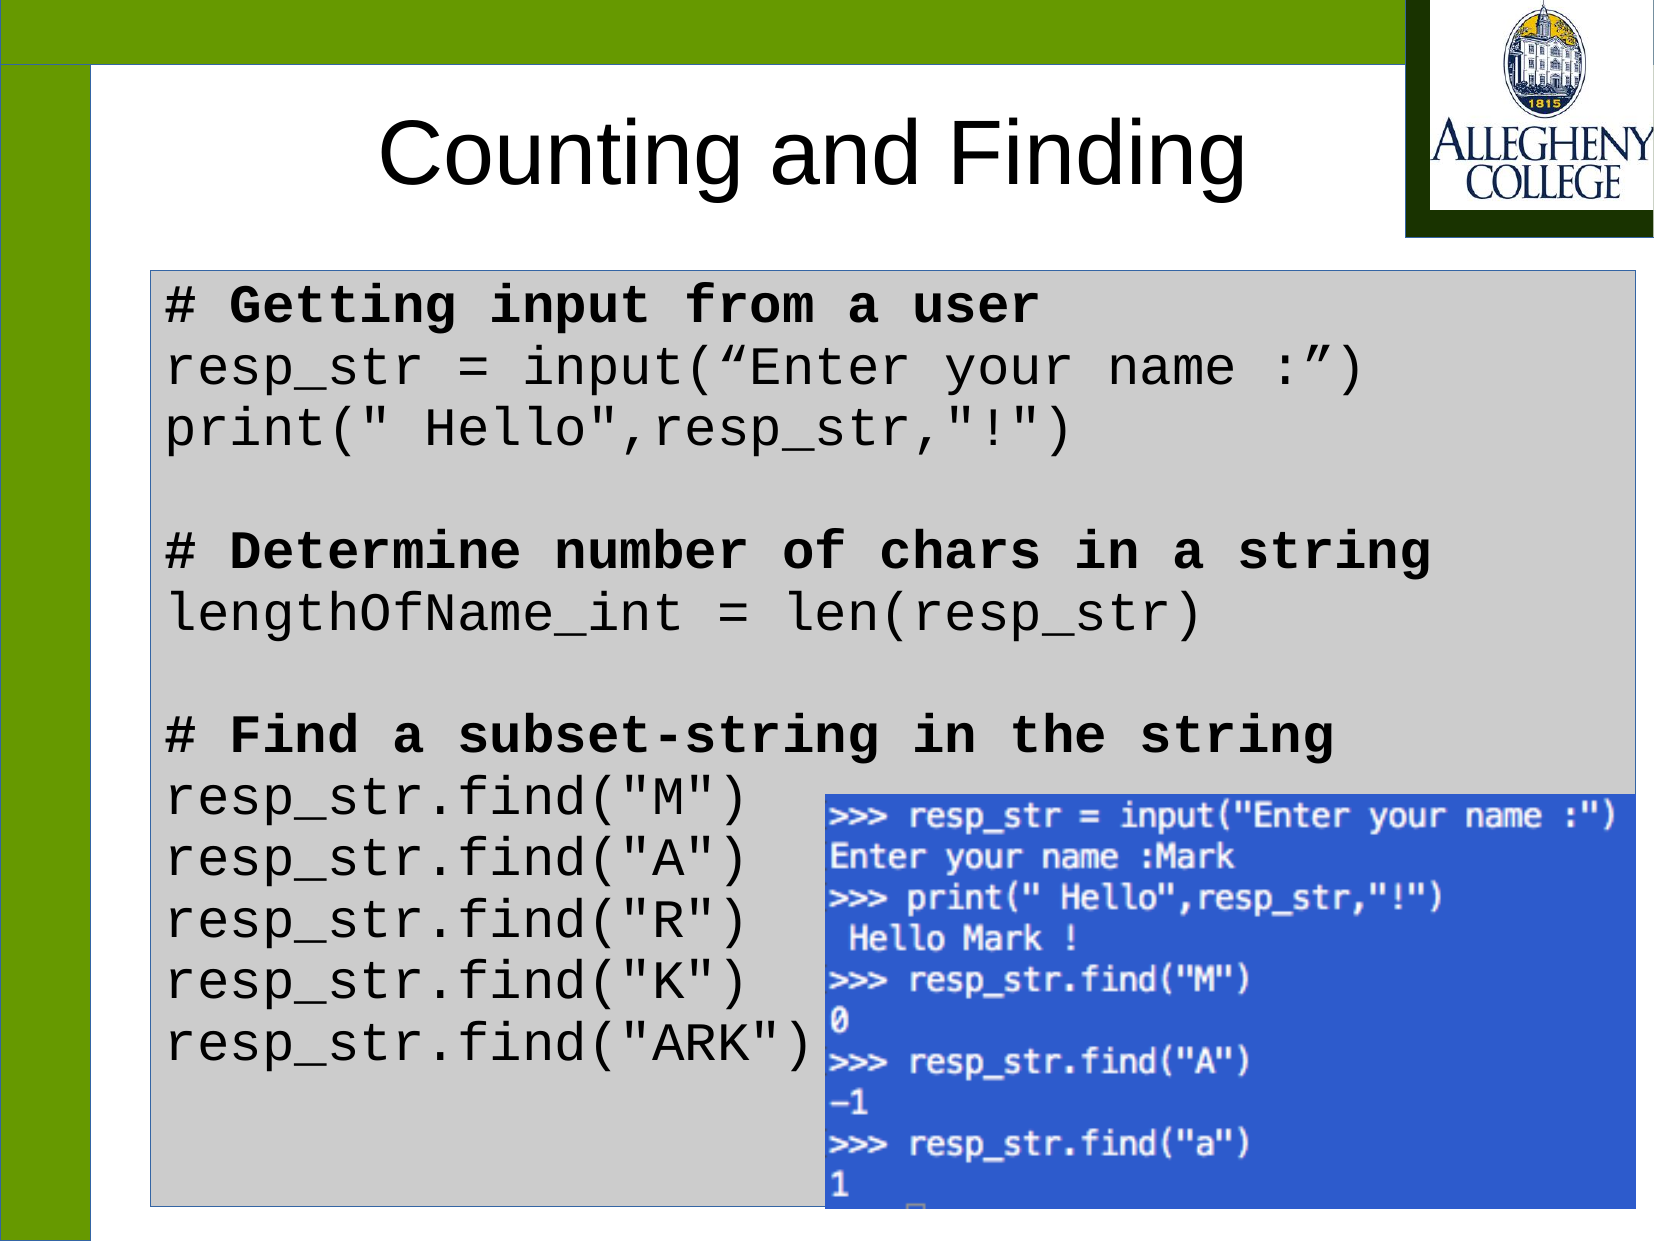

# Counting and Finding
# Getting input from a user
resp_str = input(“Enter your name :”)
print(" Hello",resp_str,"!")
# Determine number of chars in a string
lengthOfName_int = len(resp_str)
# Find a subset-string in the string
resp_str.find("M")
resp_str.find("A")
resp_str.find("R")
resp_str.find("K")
resp_str.find("ARK")